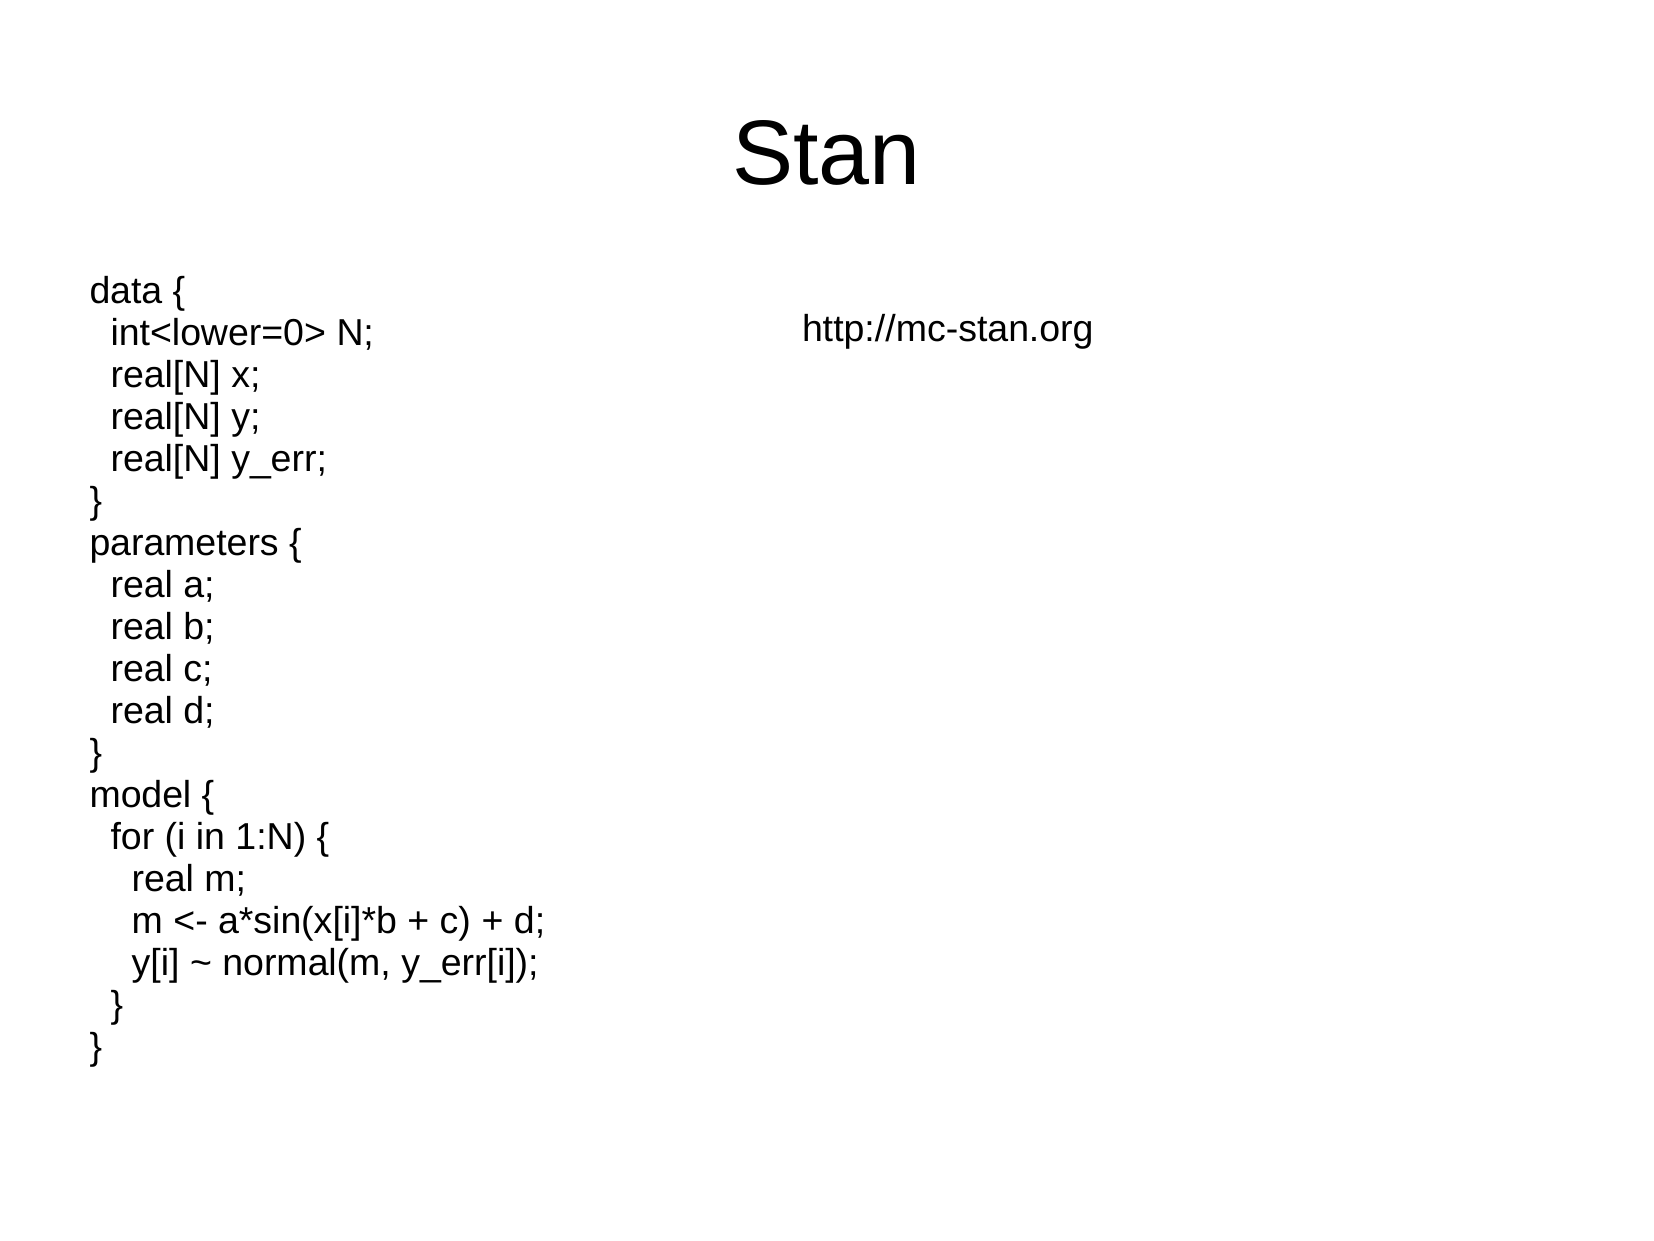

# Stan
data {
 int<lower=0> N;
 real[N] x;
 real[N] y;
 real[N] y_err;
}
parameters {
 real a;
 real b;
 real c;
 real d;
}
model {
 for (i in 1:N) {
 real m;
 m <- a*sin(x[i]*b + c) + d;
 y[i] ~ normal(m, y_err[i]);
 }
}
http://mc-stan.org